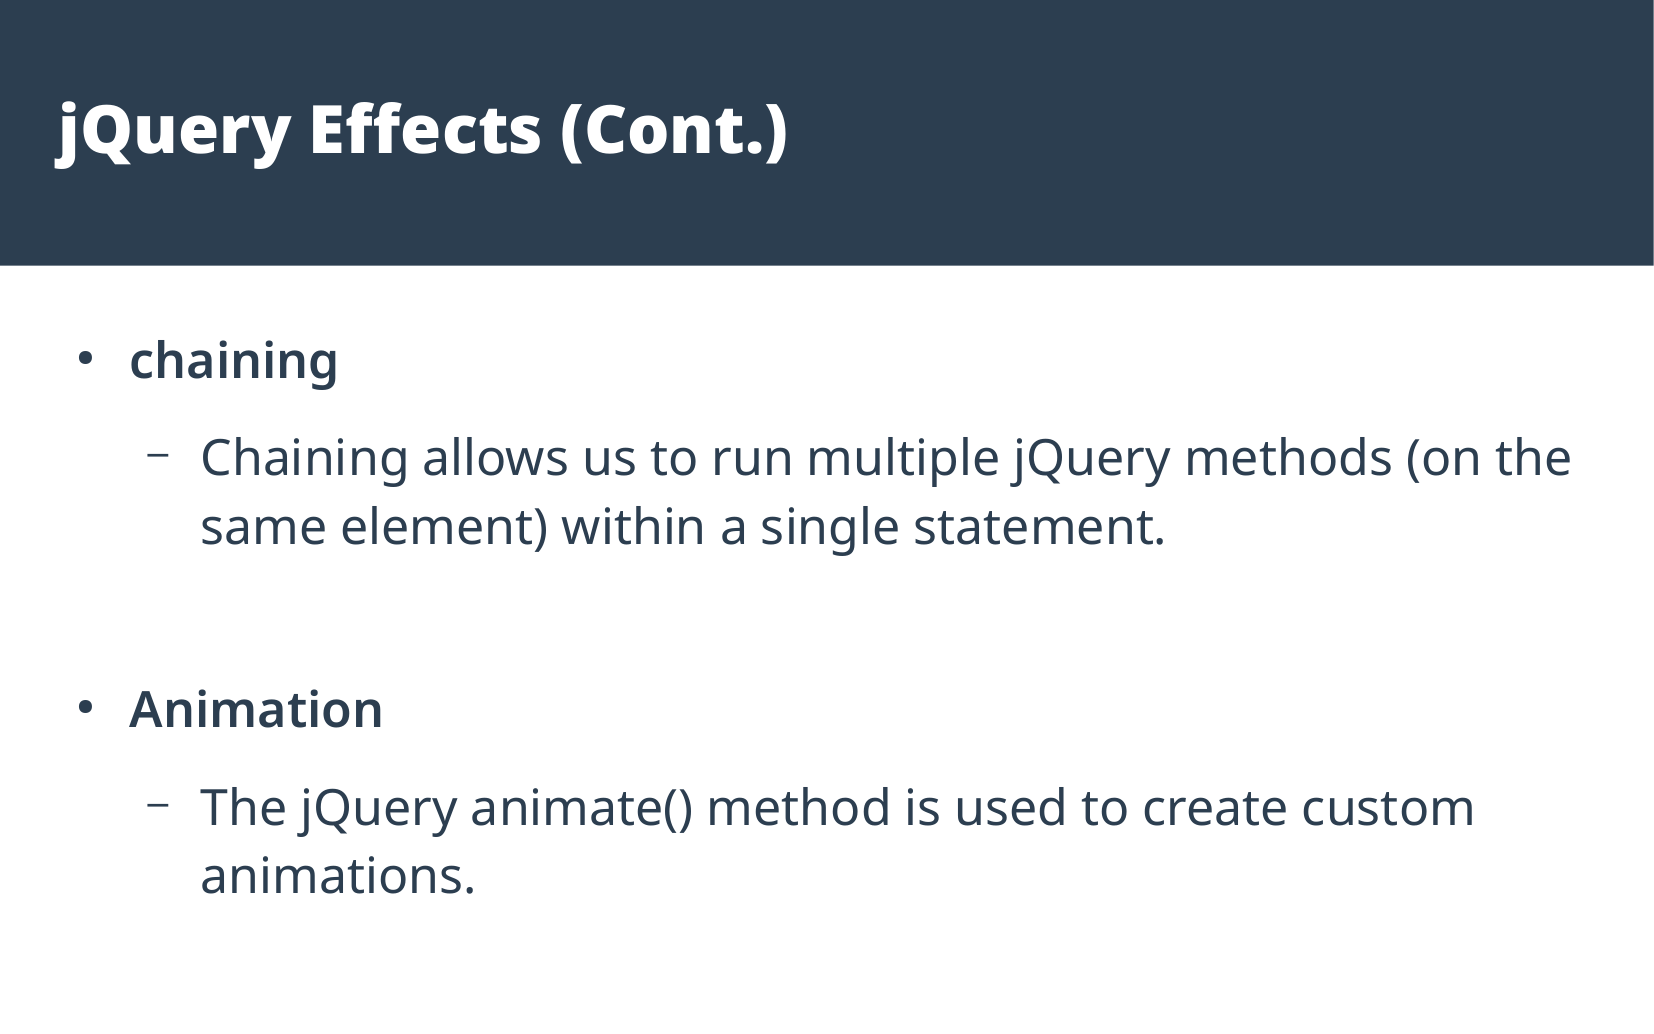

# jQuery Effects (Cont.)
chaining
Chaining allows us to run multiple jQuery methods (on the same element) within a single statement.
Animation
The jQuery animate() method is used to create custom animations.